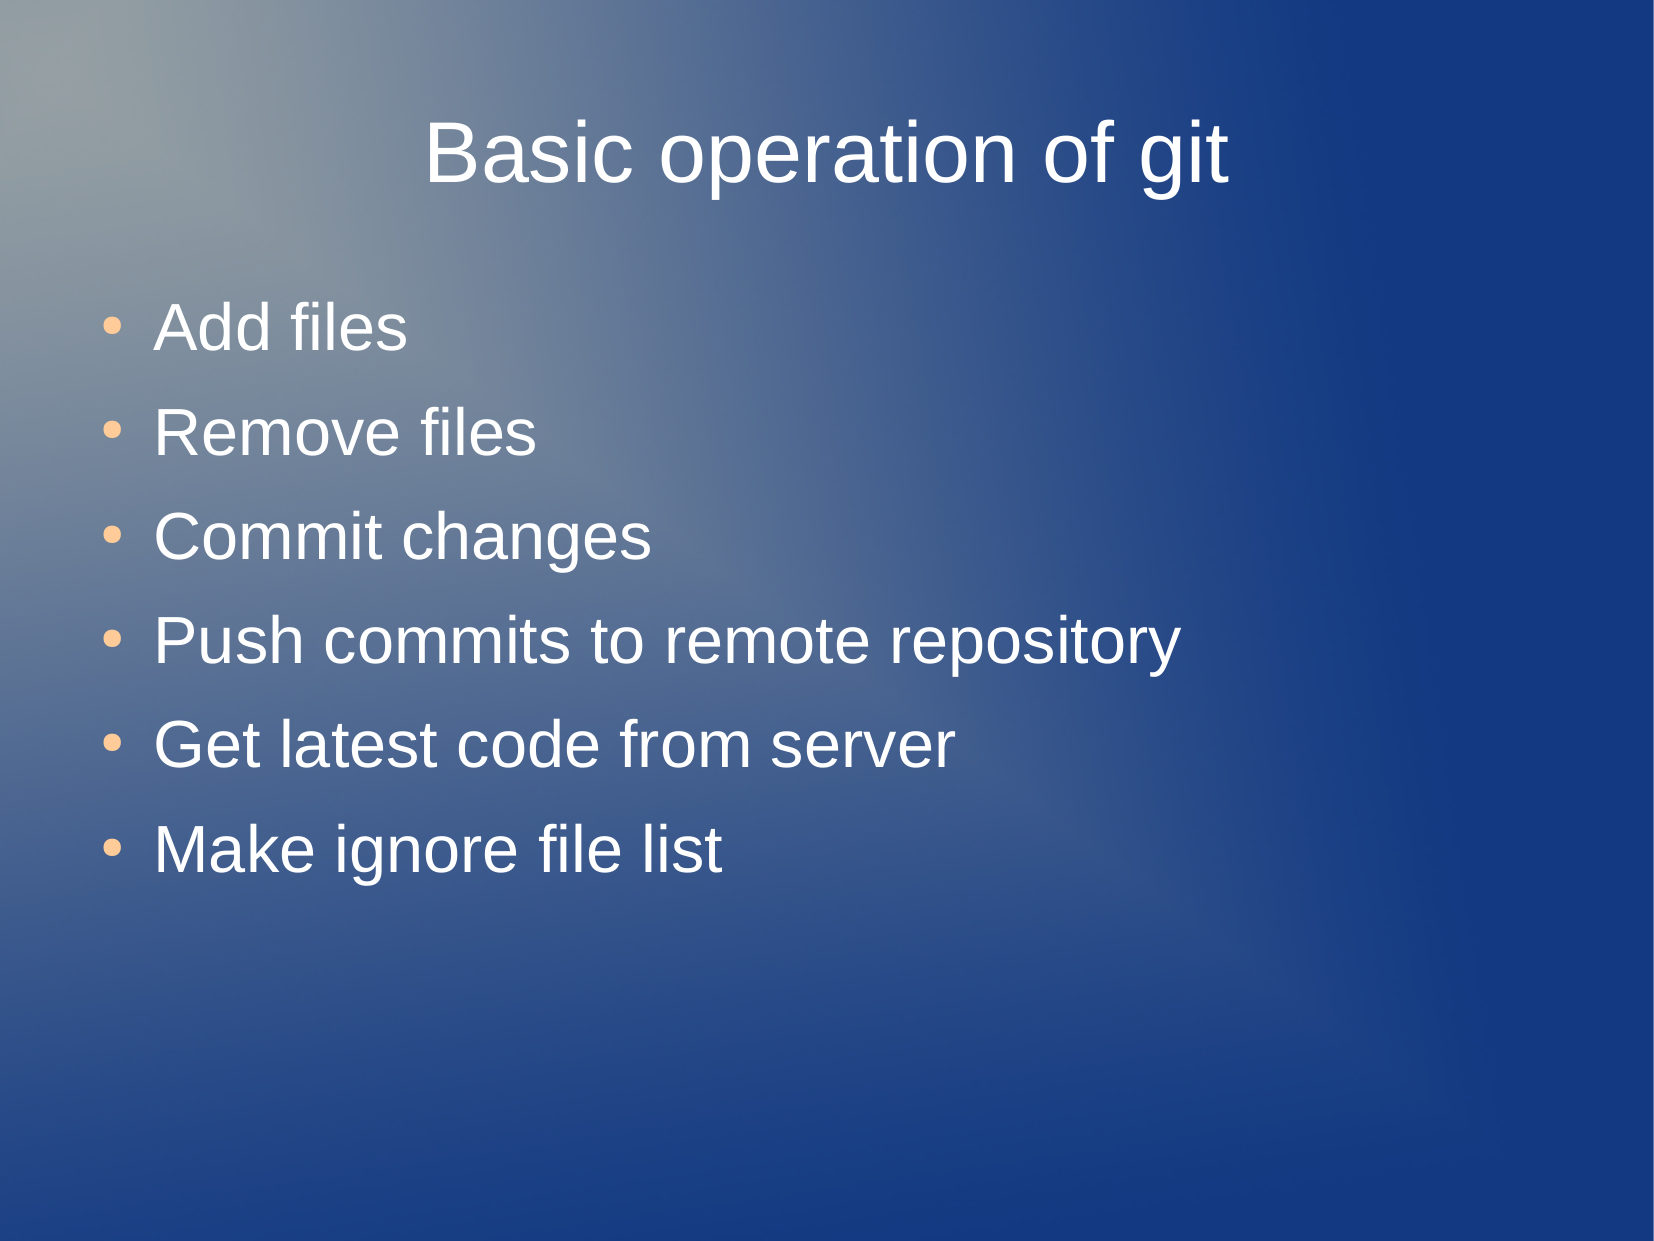

# Basic operation of git
Add files
Remove files
Commit changes
Push commits to remote repository
Get latest code from server
Make ignore file list